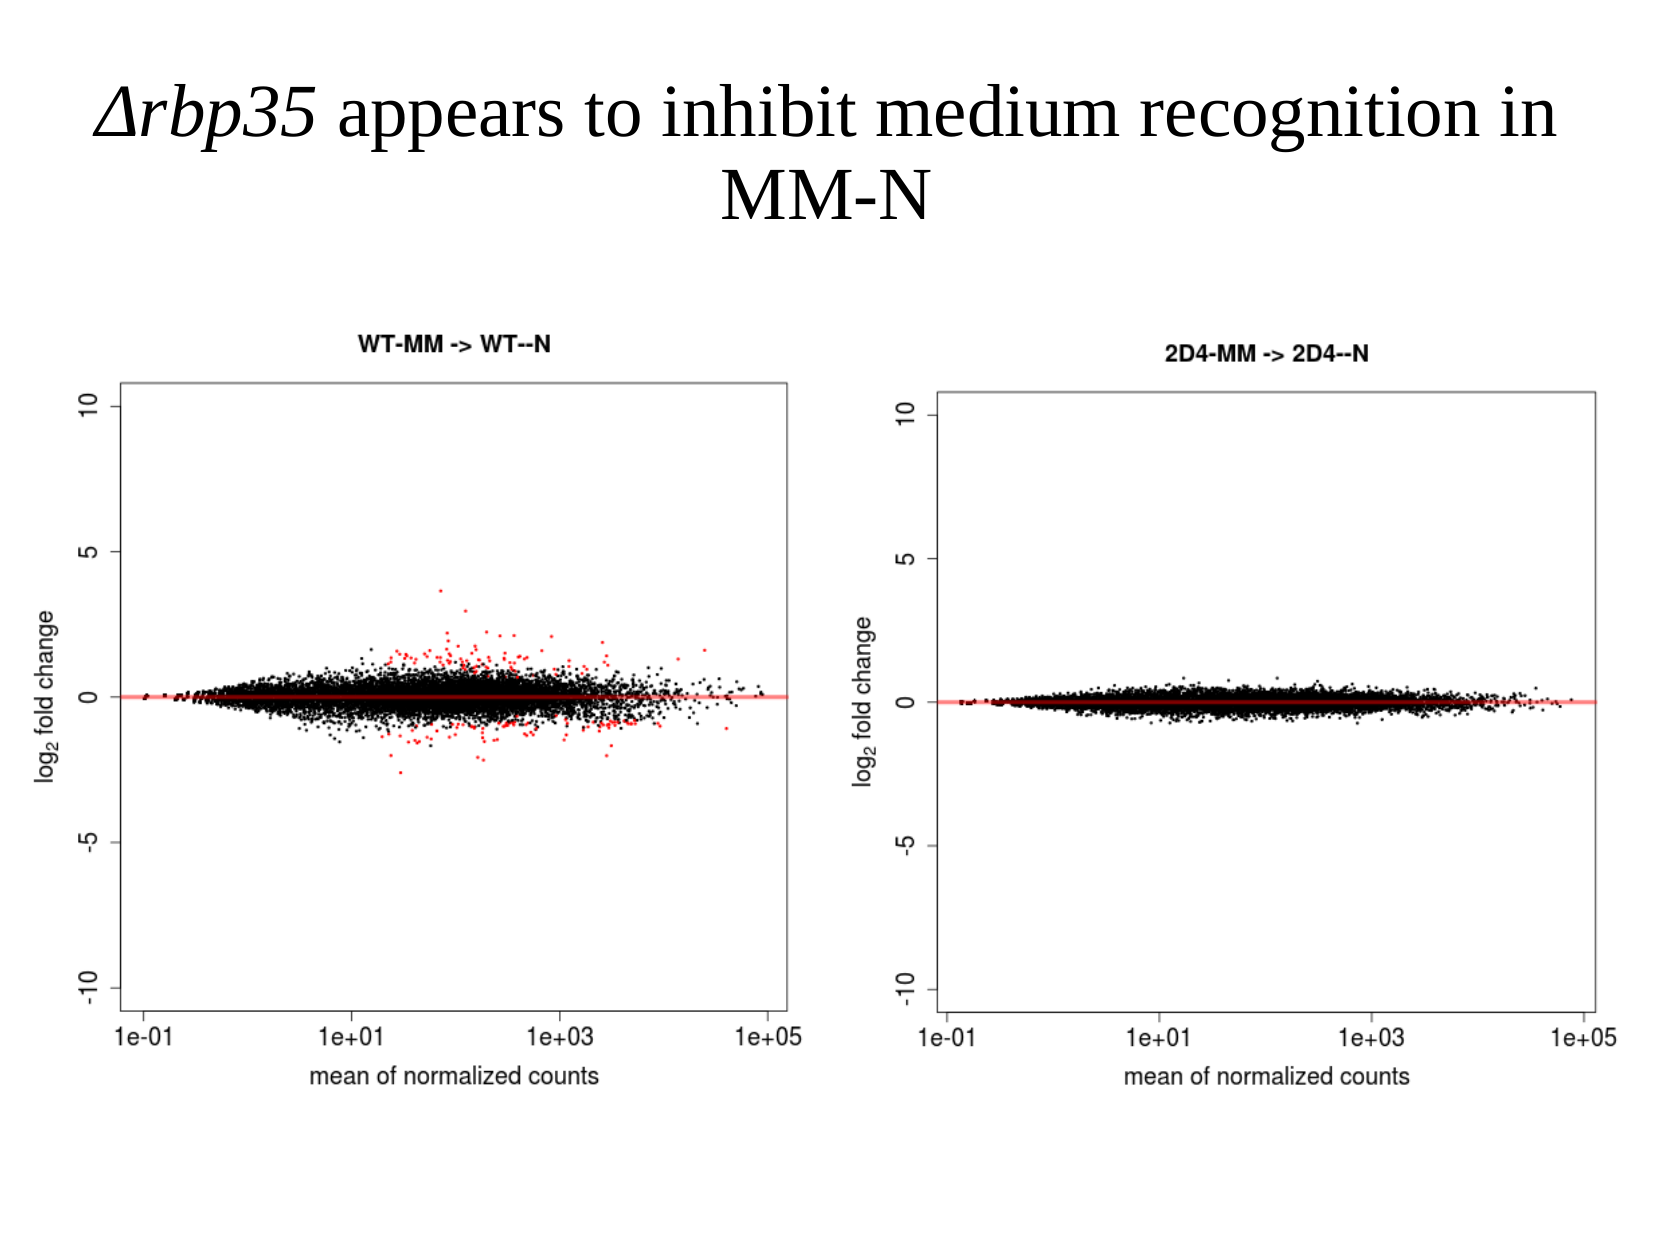

# Δrbp35 appears to inhibit medium recognition in MM-N